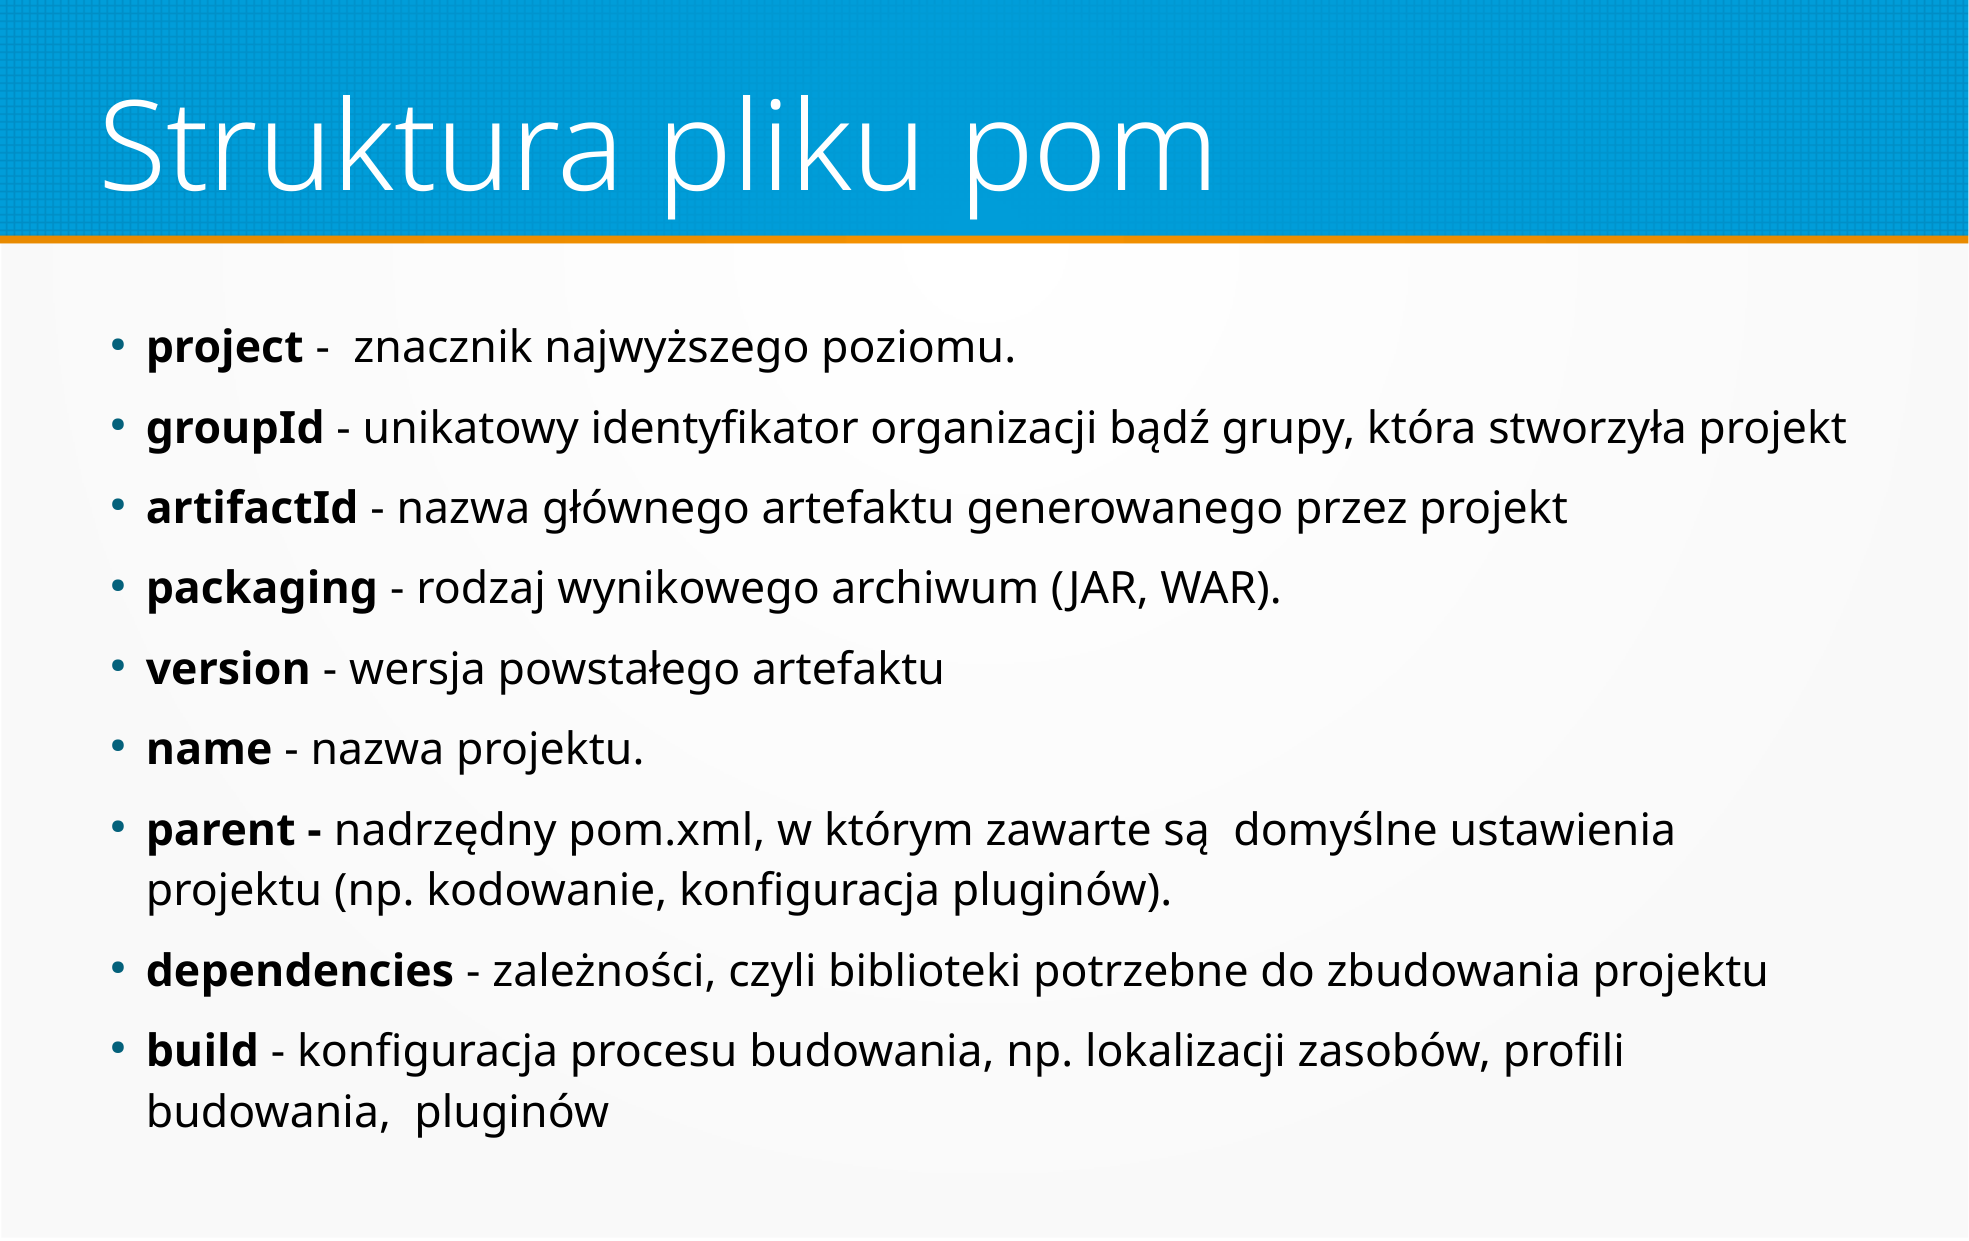

# Struktura pliku pom
project - znacznik najwyższego poziomu.
groupId - unikatowy identyfikator organizacji bądź grupy, która stworzyła projekt
artifactId - nazwa głównego artefaktu generowanego przez projekt
packaging - rodzaj wynikowego archiwum (JAR, WAR).
version - wersja powstałego artefaktu
name - nazwa projektu.
parent - nadrzędny pom.xml, w którym zawarte są domyślne ustawienia projektu (np. kodowanie, konfiguracja pluginów).
dependencies - zależności, czyli biblioteki potrzebne do zbudowania projektu
build - konfiguracja procesu budowania, np. lokalizacji zasobów, profili budowania, pluginów